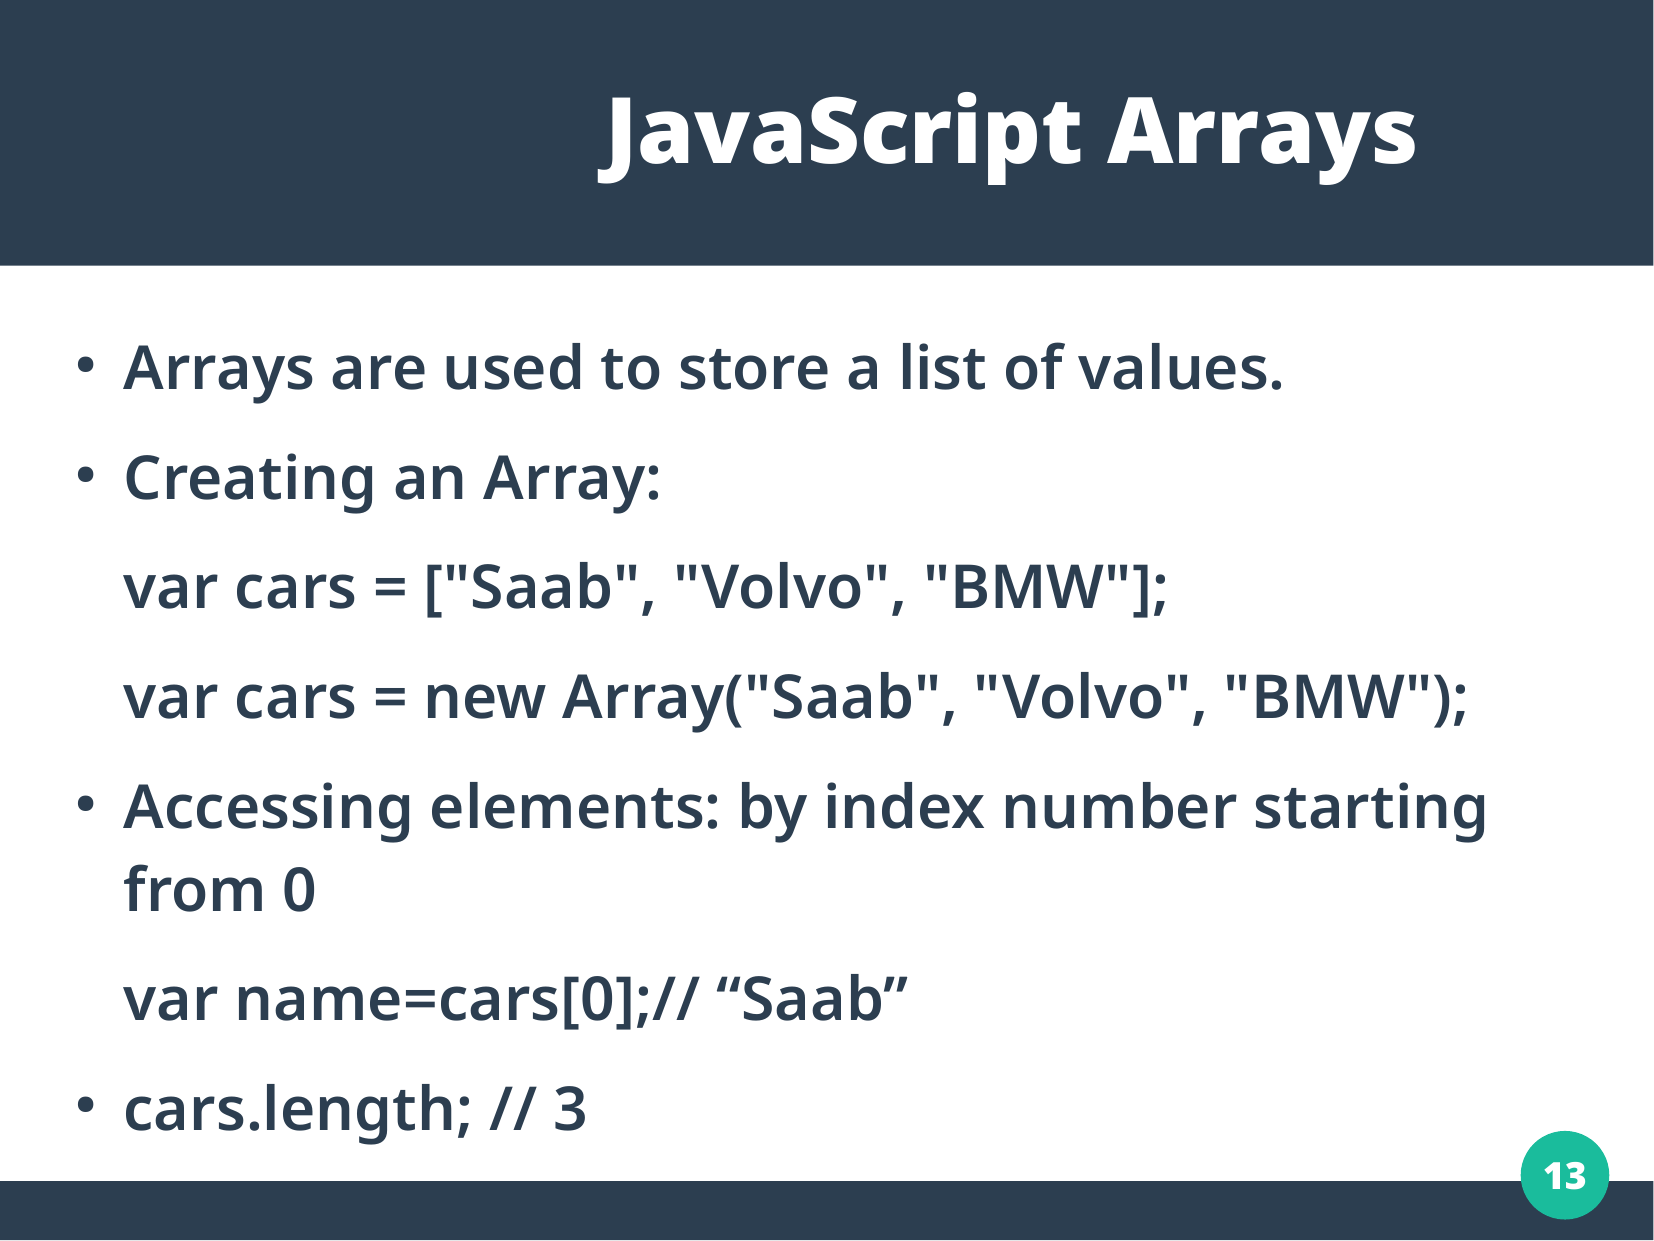

# JavaScript Arrays
Arrays are used to store a list of values.
Creating an Array:
var cars = ["Saab", "Volvo", "BMW"];
var cars = new Array("Saab", "Volvo", "BMW");
Accessing elements: by index number starting from 0
var name=cars[0];// “Saab”
cars.length; // 3
13